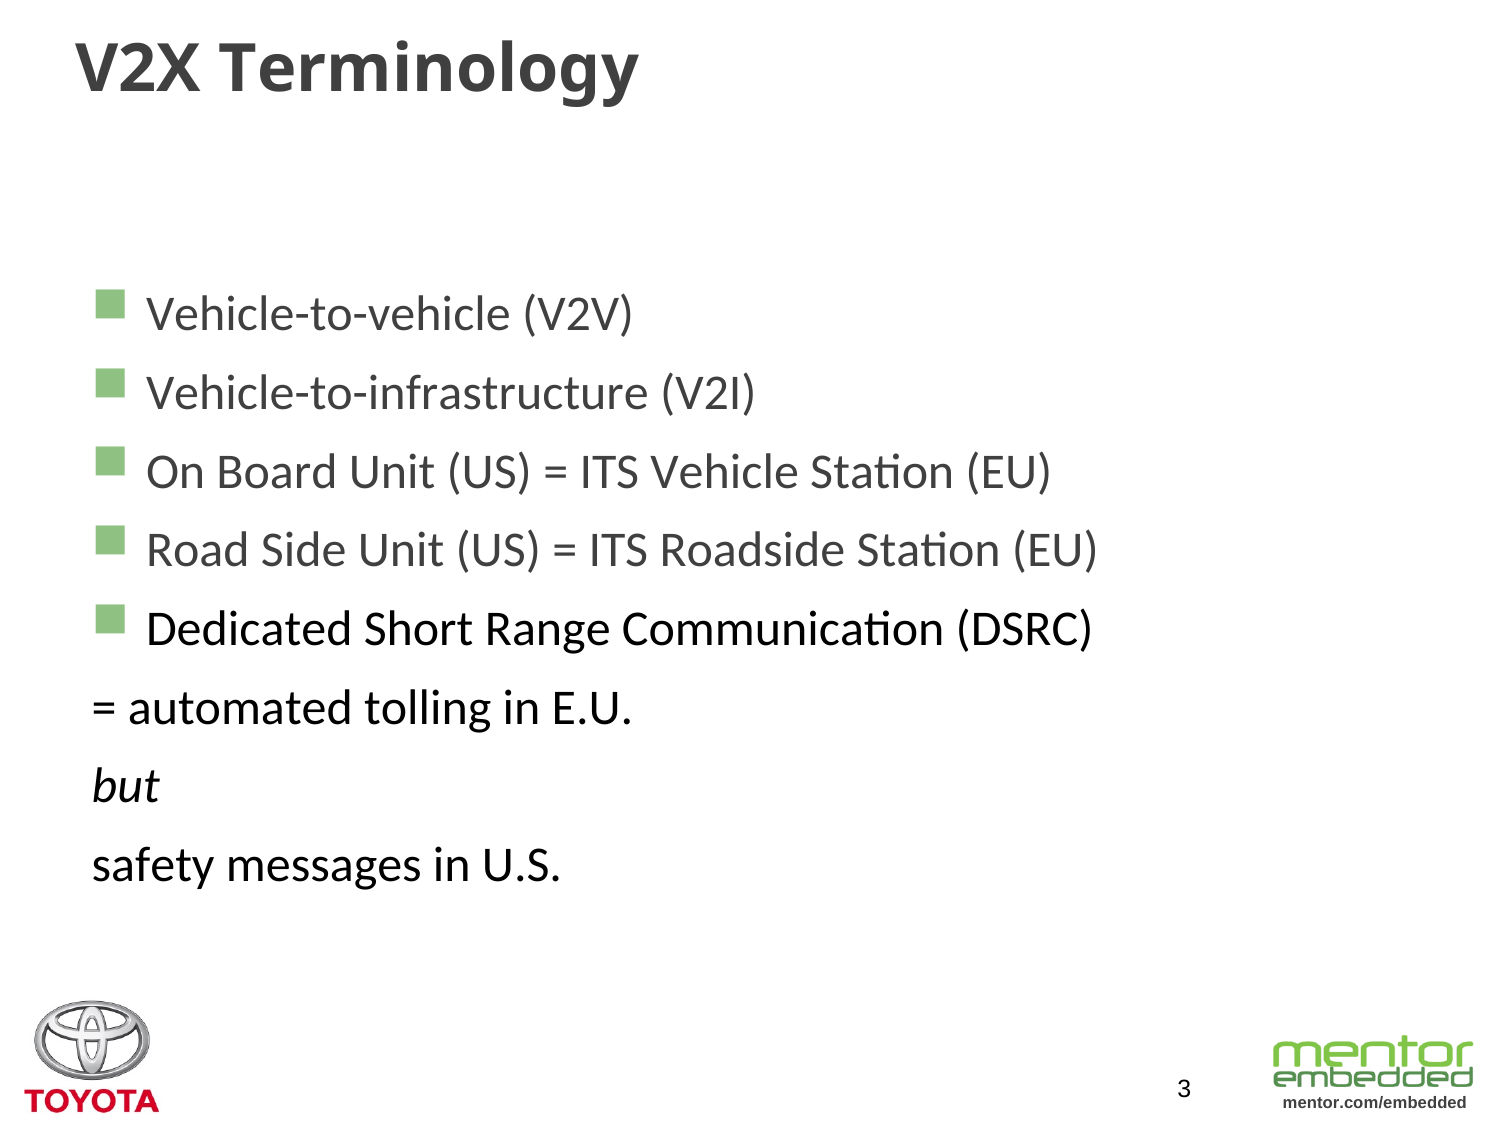

V2X Terminology
Vehicle-to-vehicle (V2V)
Vehicle-to-infrastructure (V2I)
On Board Unit (US) = ITS Vehicle Station (EU)
Road Side Unit (US) = ITS Roadside Station (EU)
Dedicated Short Range Communication (DSRC)
= automated tolling in E.U.
but
safety messages in U.S.